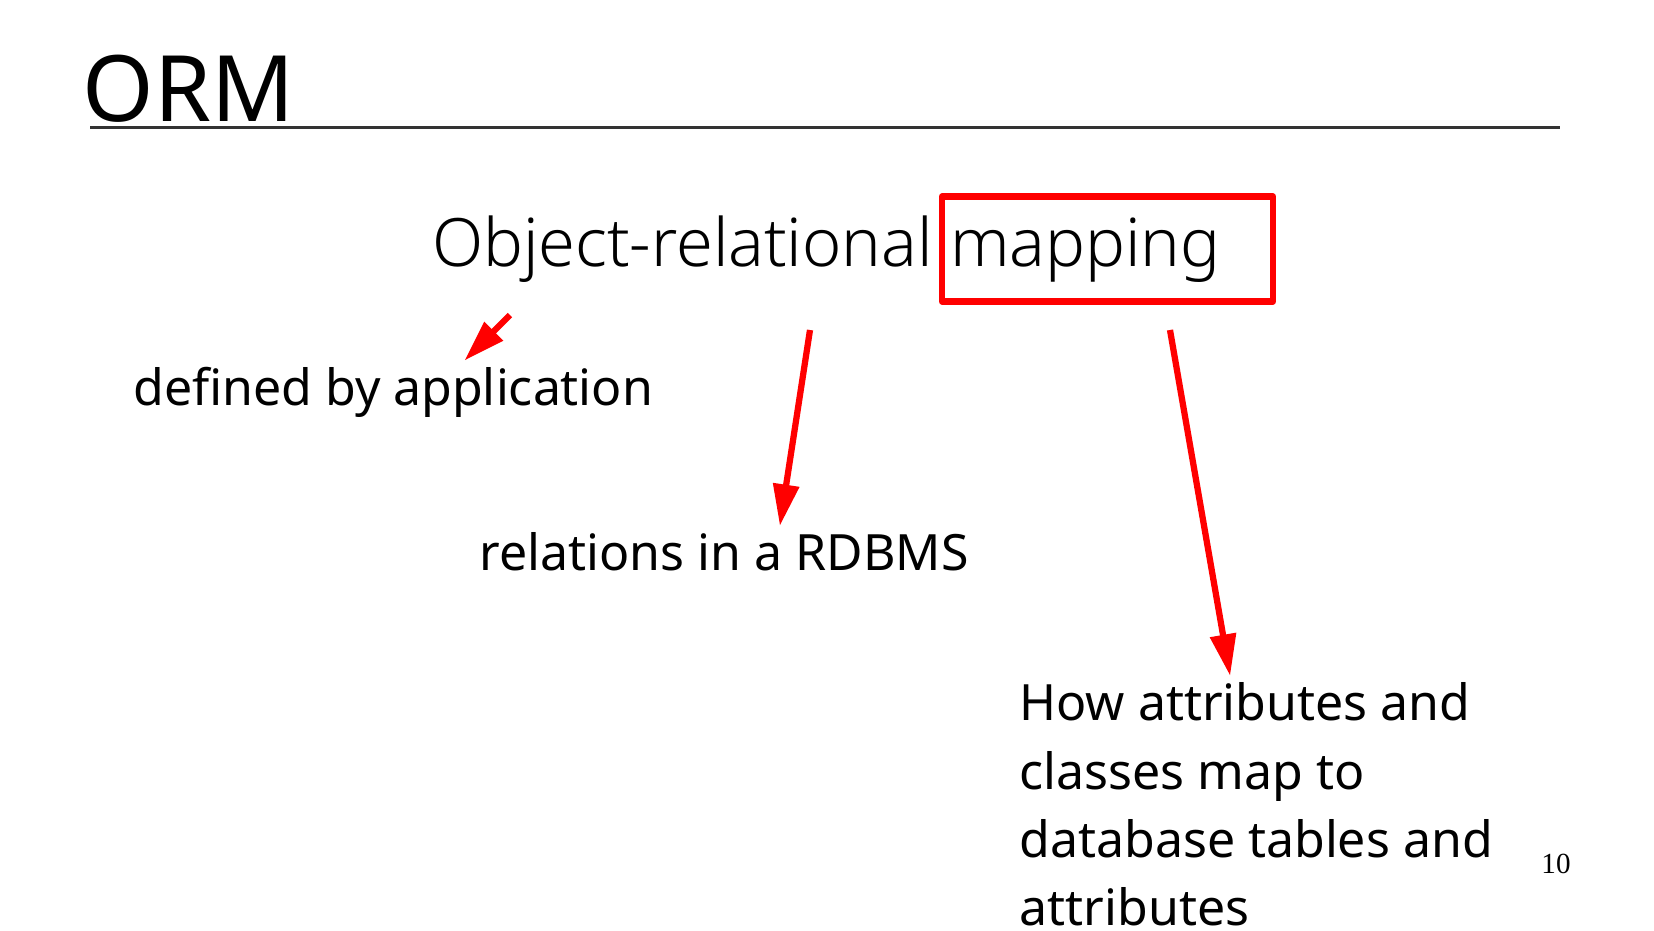

# ORM
Object-relational mapping
defined by application
relations in a RDBMS
How attributes and classes map to database tables and attributes
10